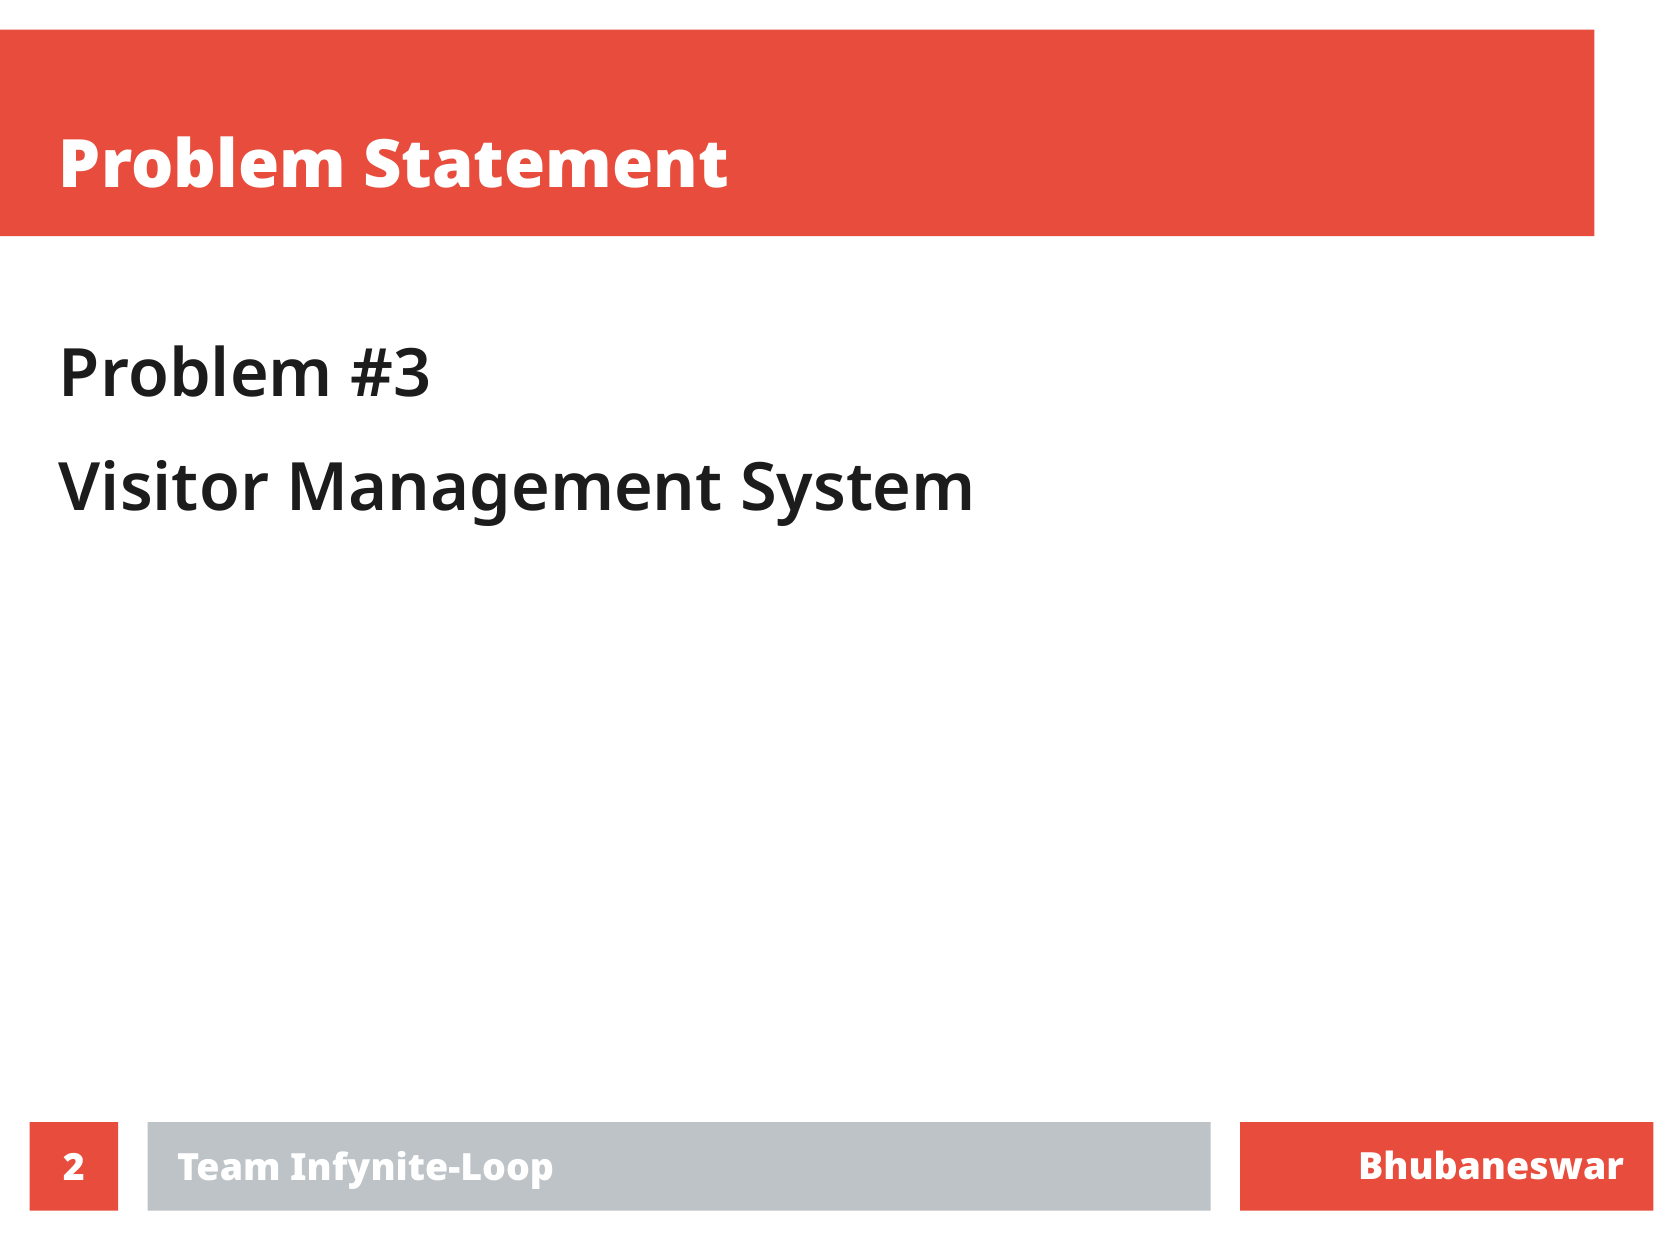

# Problem Statement
Problem #3
Visitor Management System
2
Team Infynite-Loop
Bhubaneswar